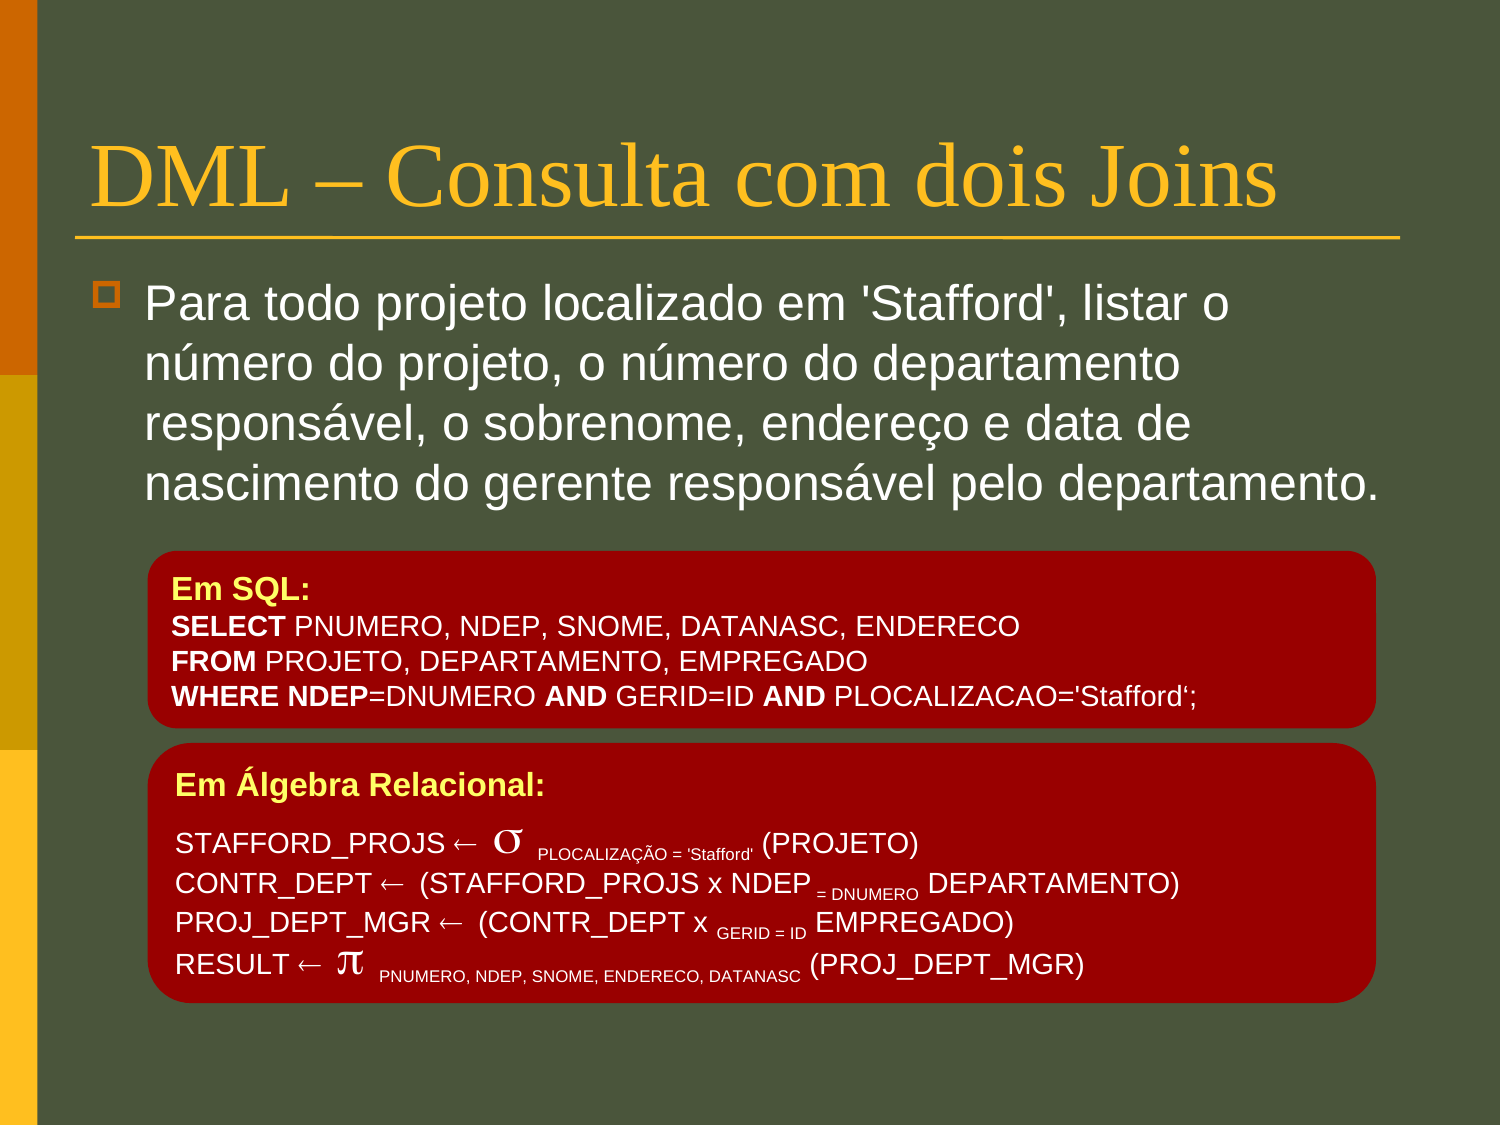

# DML – Consulta com dois Joins
Para todo projeto localizado em 'Stafford', listar o número do projeto, o número do departamento responsável, o sobrenome, endereço e data de nascimento do gerente responsável pelo departamento.
Em SQL:
SELECT PNUMERO, NDEP, SNOME, DATANASC, ENDERECO
FROM PROJETO, DEPARTAMENTO, EMPREGADO
WHERE NDEP=DNUMERO AND GERID=ID AND PLOCALIZACAO='Stafford‘;
Em Álgebra Relacional:
STAFFORD_PROJS PLOCALIZAÇÃO = 'Stafford' (PROJETO)
CONTR_DEPT (STAFFORD_PROJS x NDEP = DNUMERO DEPARTAMENTO)
PROJ_DEPT_MGR (CONTR_DEPT x GERID = ID EMPREGADO)
RESULT PNUMERO, NDEP, SNOME, ENDERECO, DATANASC (PROJ_DEPT_MGR)